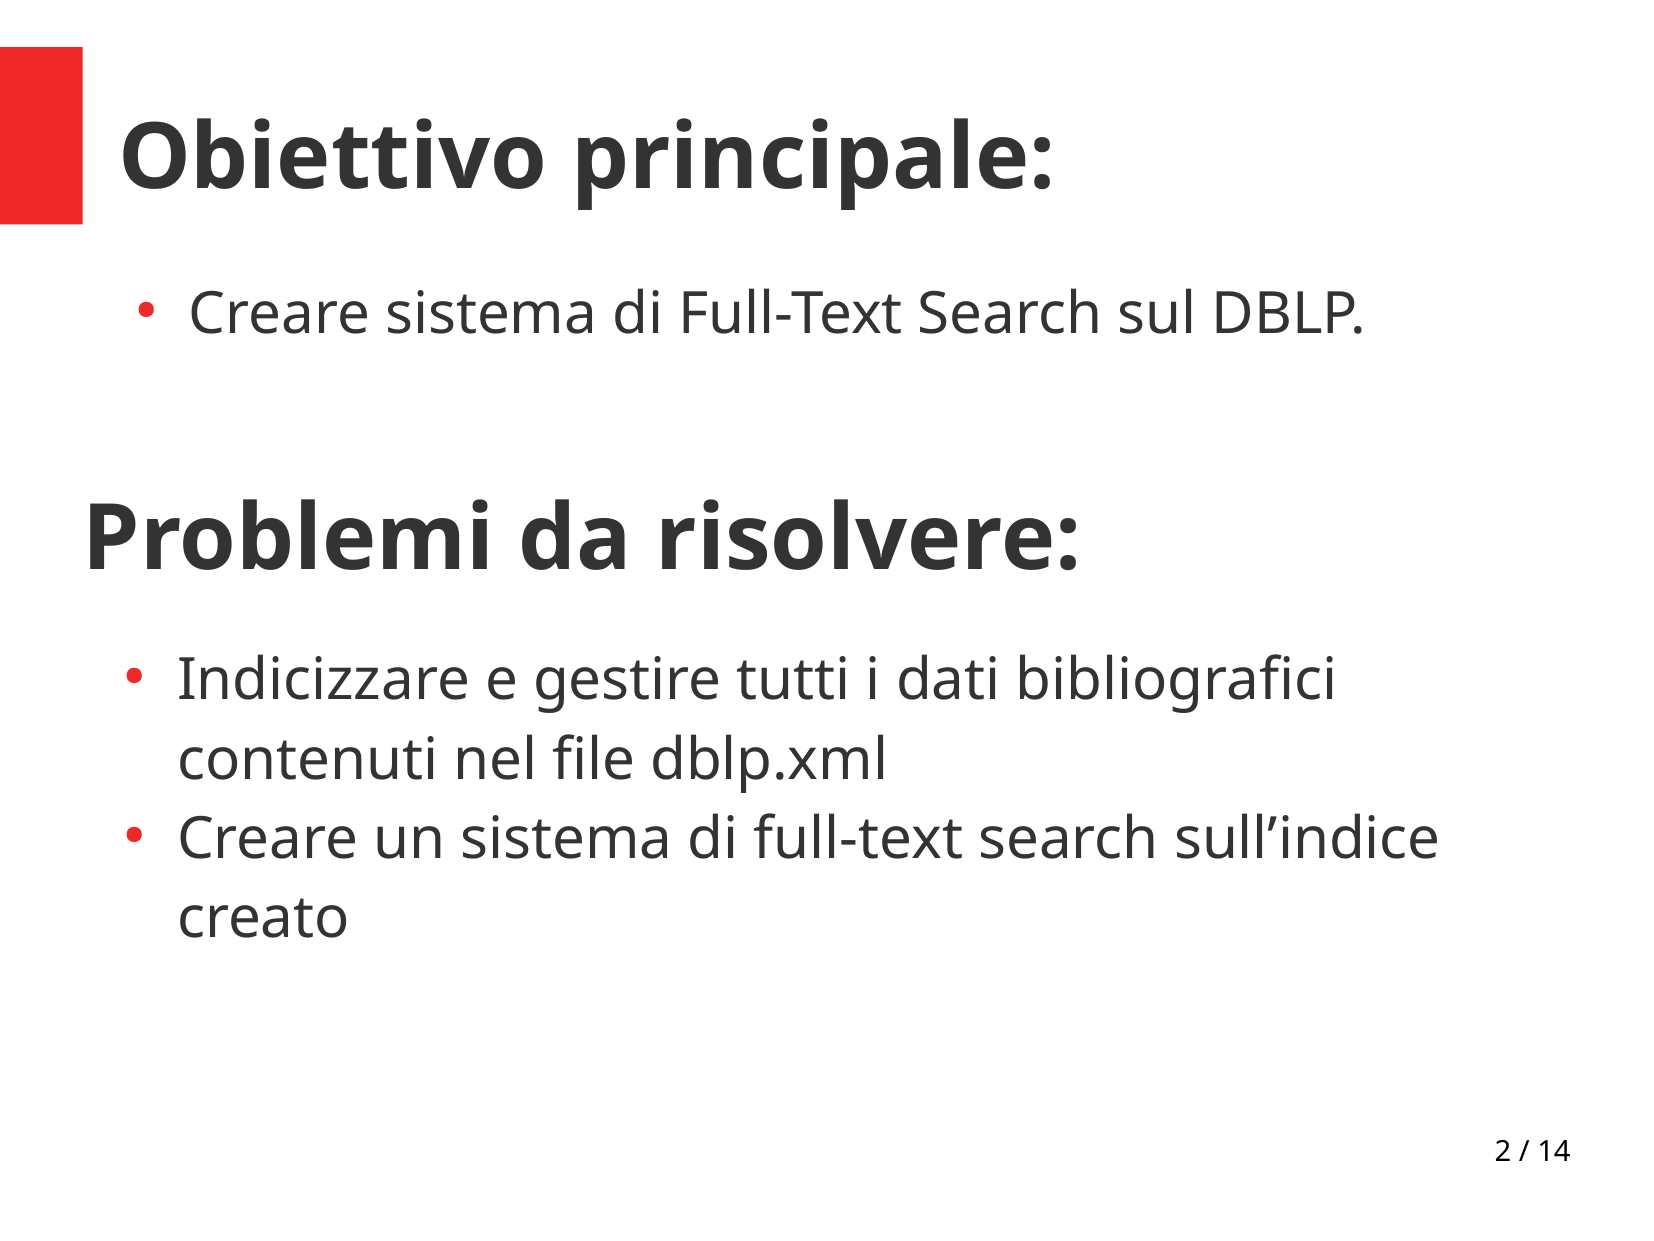

# Obiettivo principale:
Creare sistema di Full-Text Search sul DBLP.
Problemi da risolvere:
Indicizzare e gestire tutti i dati bibliografici contenuti nel file dblp.xml
Creare un sistema di full-text search sull’indice creato
2